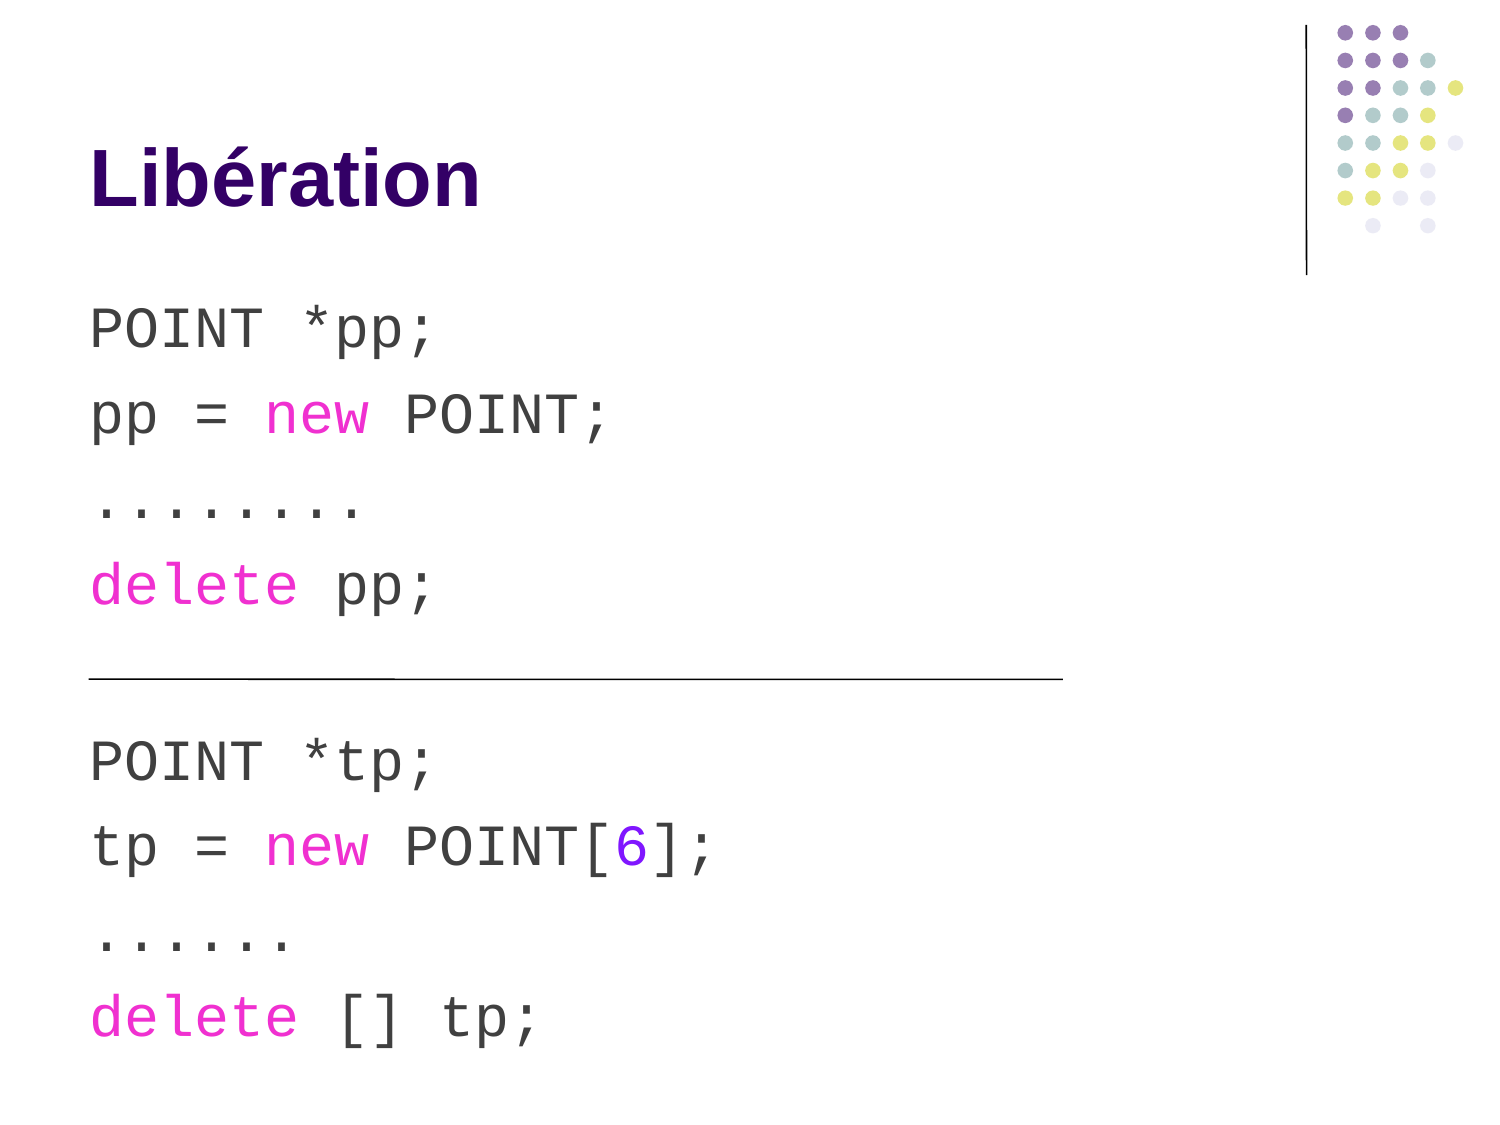

# Libération
POINT *pp;
pp = new POINT;
........
delete pp;
POINT *tp;
tp = new POINT[6];
......
delete [] tp;